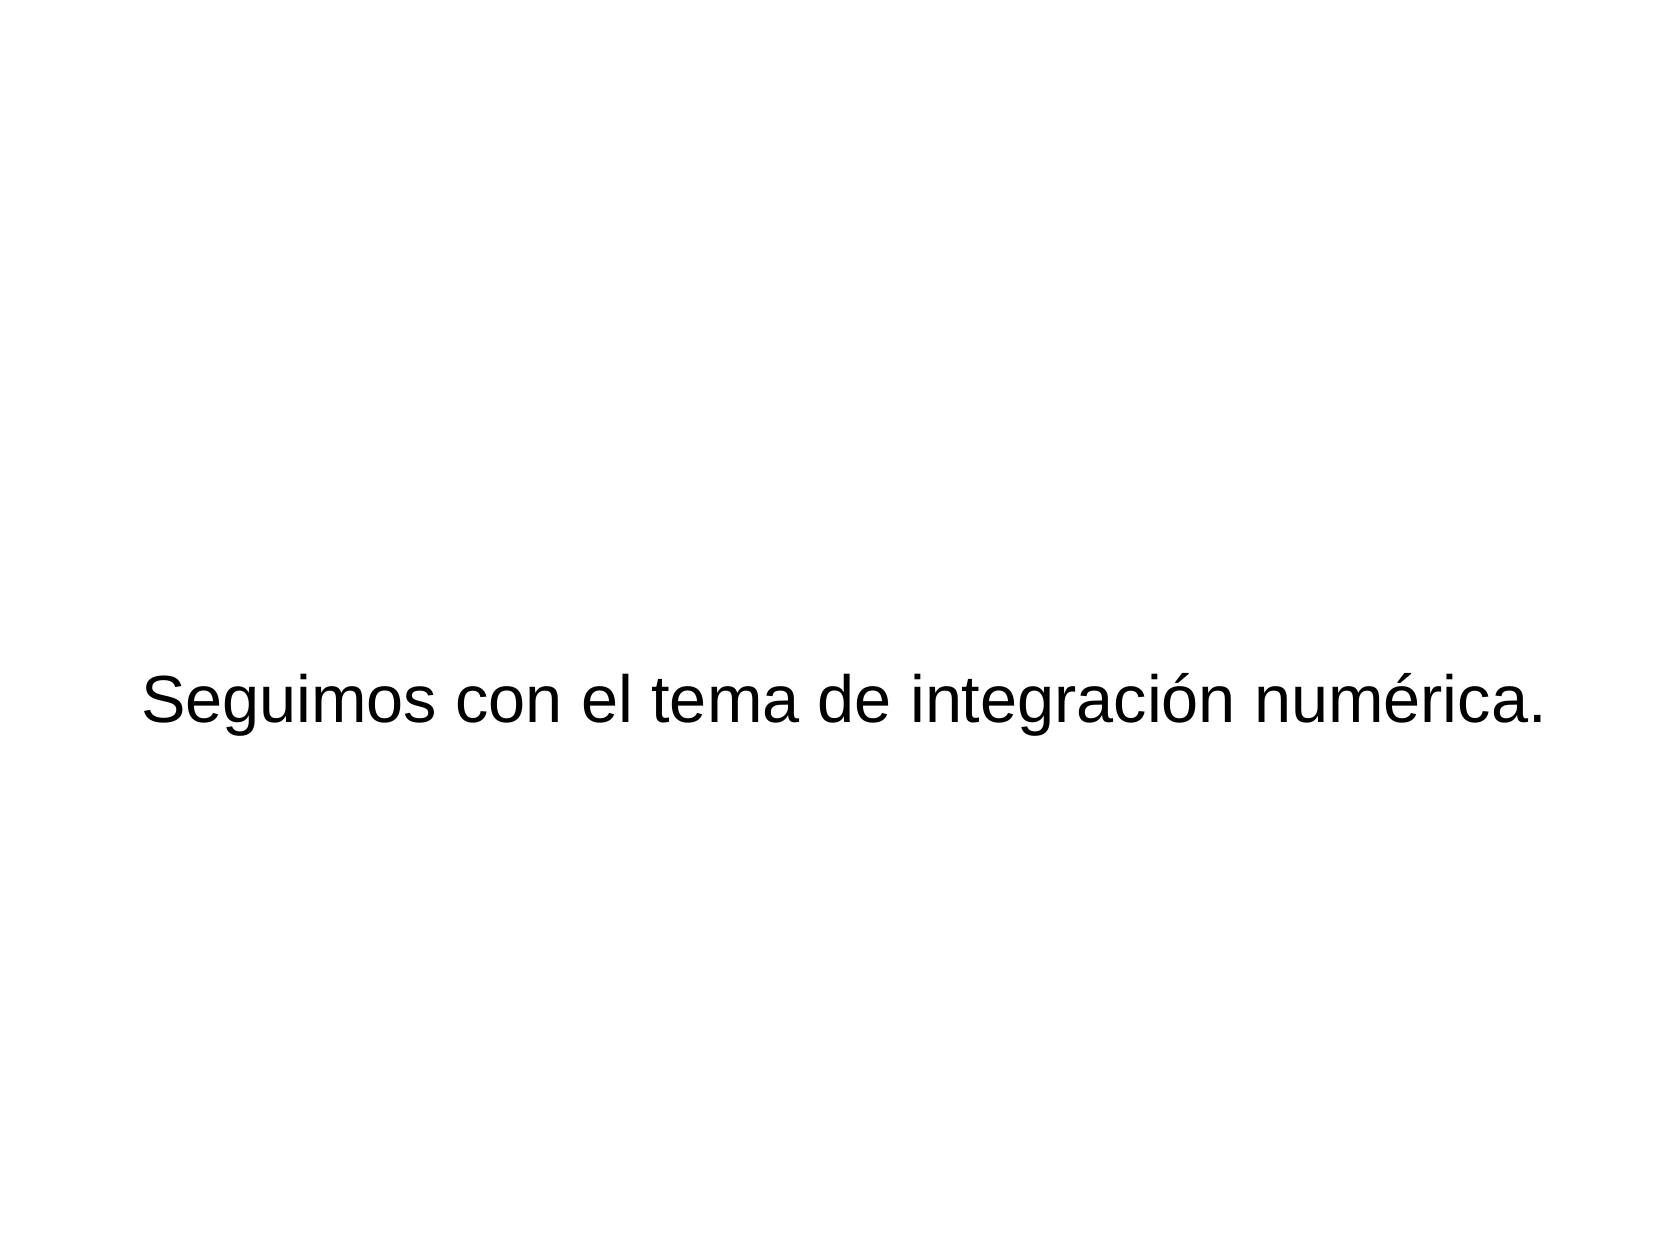

#
Seguimos con el tema de integración numérica.